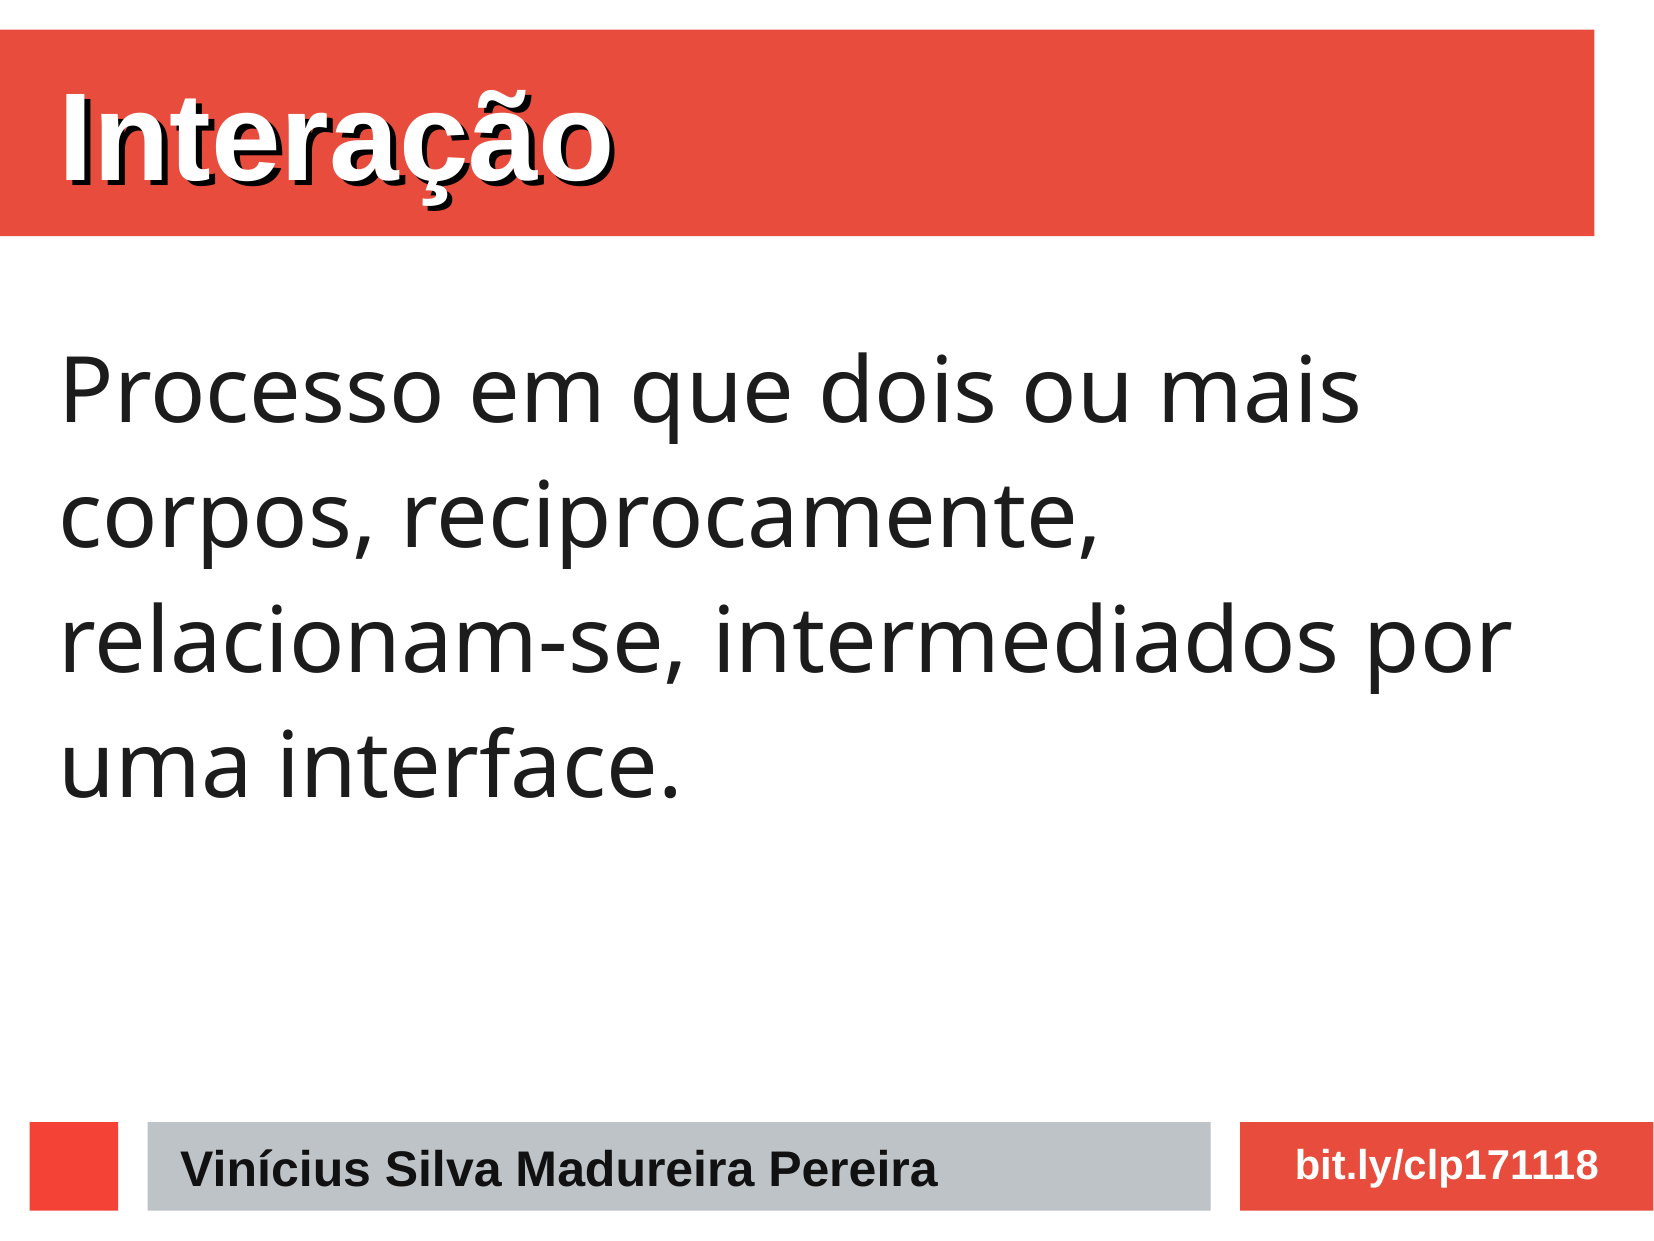

# Interação
Processo em que dois ou mais corpos, reciprocamente, relacionam-se, intermediados por uma interface.
Vinícius Silva Madureira Pereira
bit.ly/clp171118